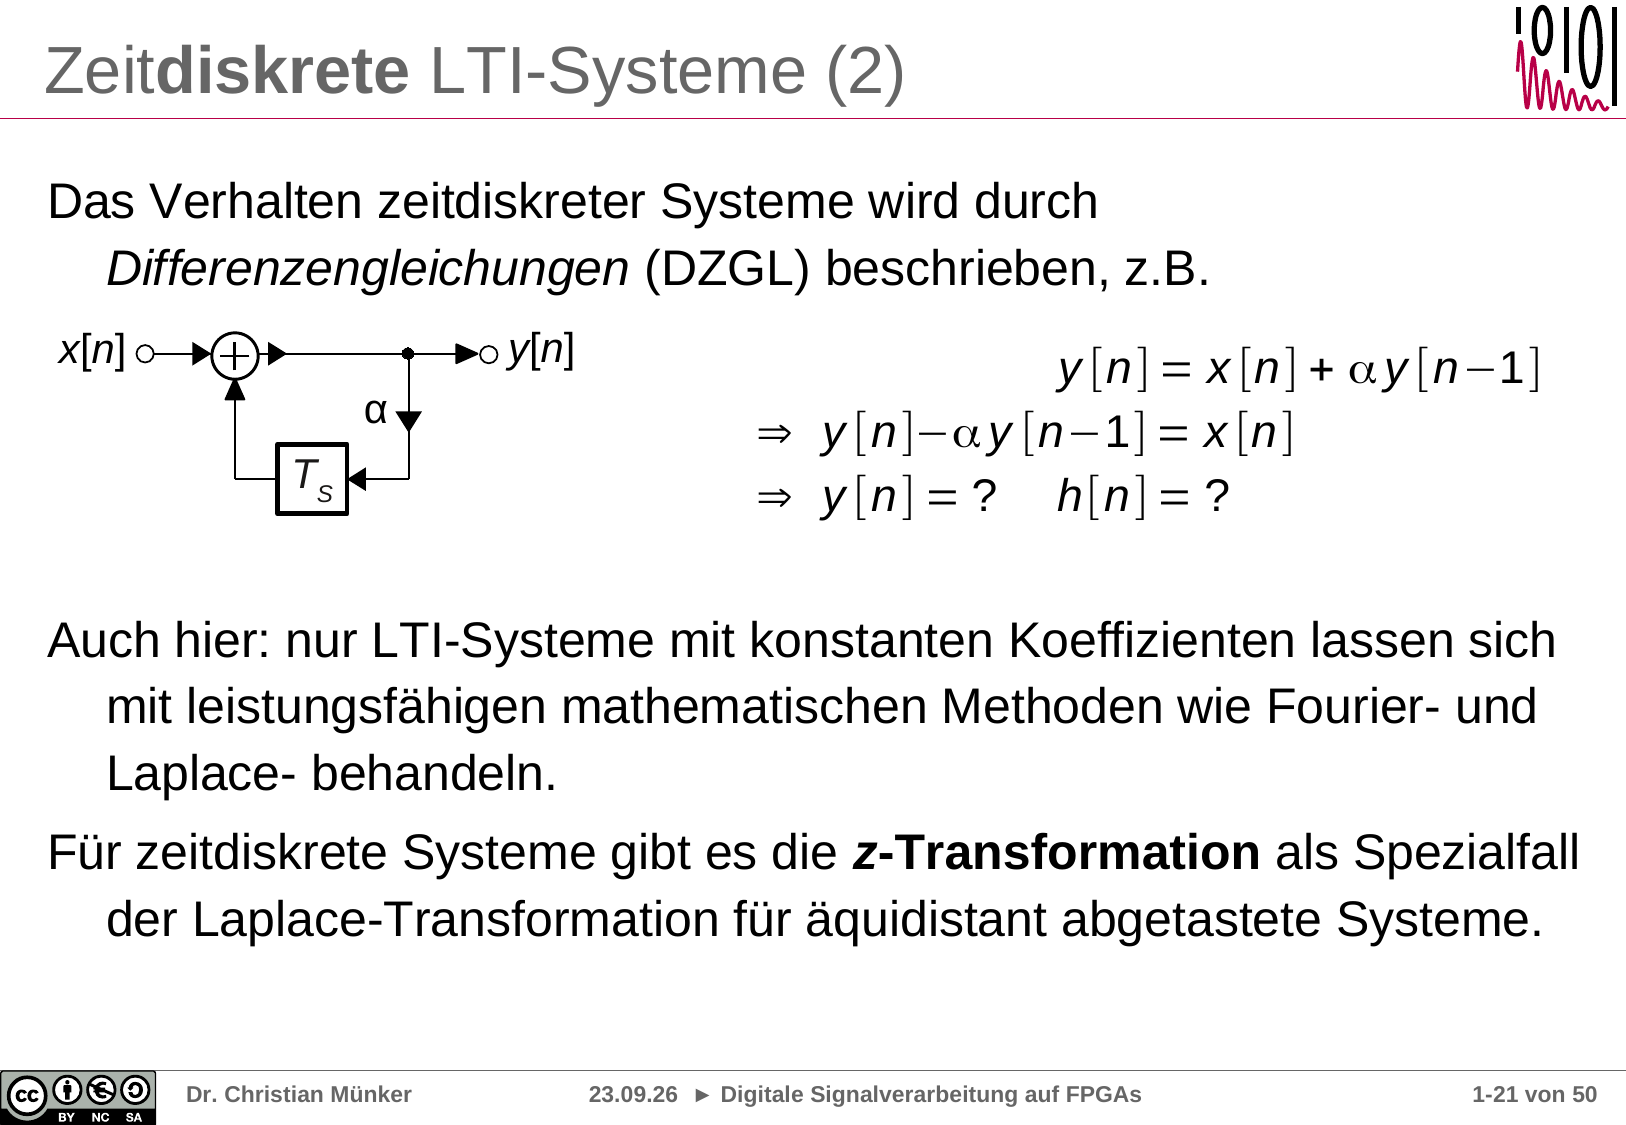

# Zeitdiskrete LTI-Systeme (2)
Das Verhalten zeitdiskreter Systeme wird durch Differenzengleichungen (DZGL) beschrieben, z.B.
Auch hier: nur LTI-Systeme mit konstanten Koeffizienten lassen sich mit leistungsfähigen mathematischen Methoden wie Fourier- und Laplace- behandeln.
Für zeitdiskrete Systeme gibt es die z-Transformation als Spezialfall der Laplace-Transformation für äquidistant abgetastete Systeme.
y[n]
x[n]
α
TS